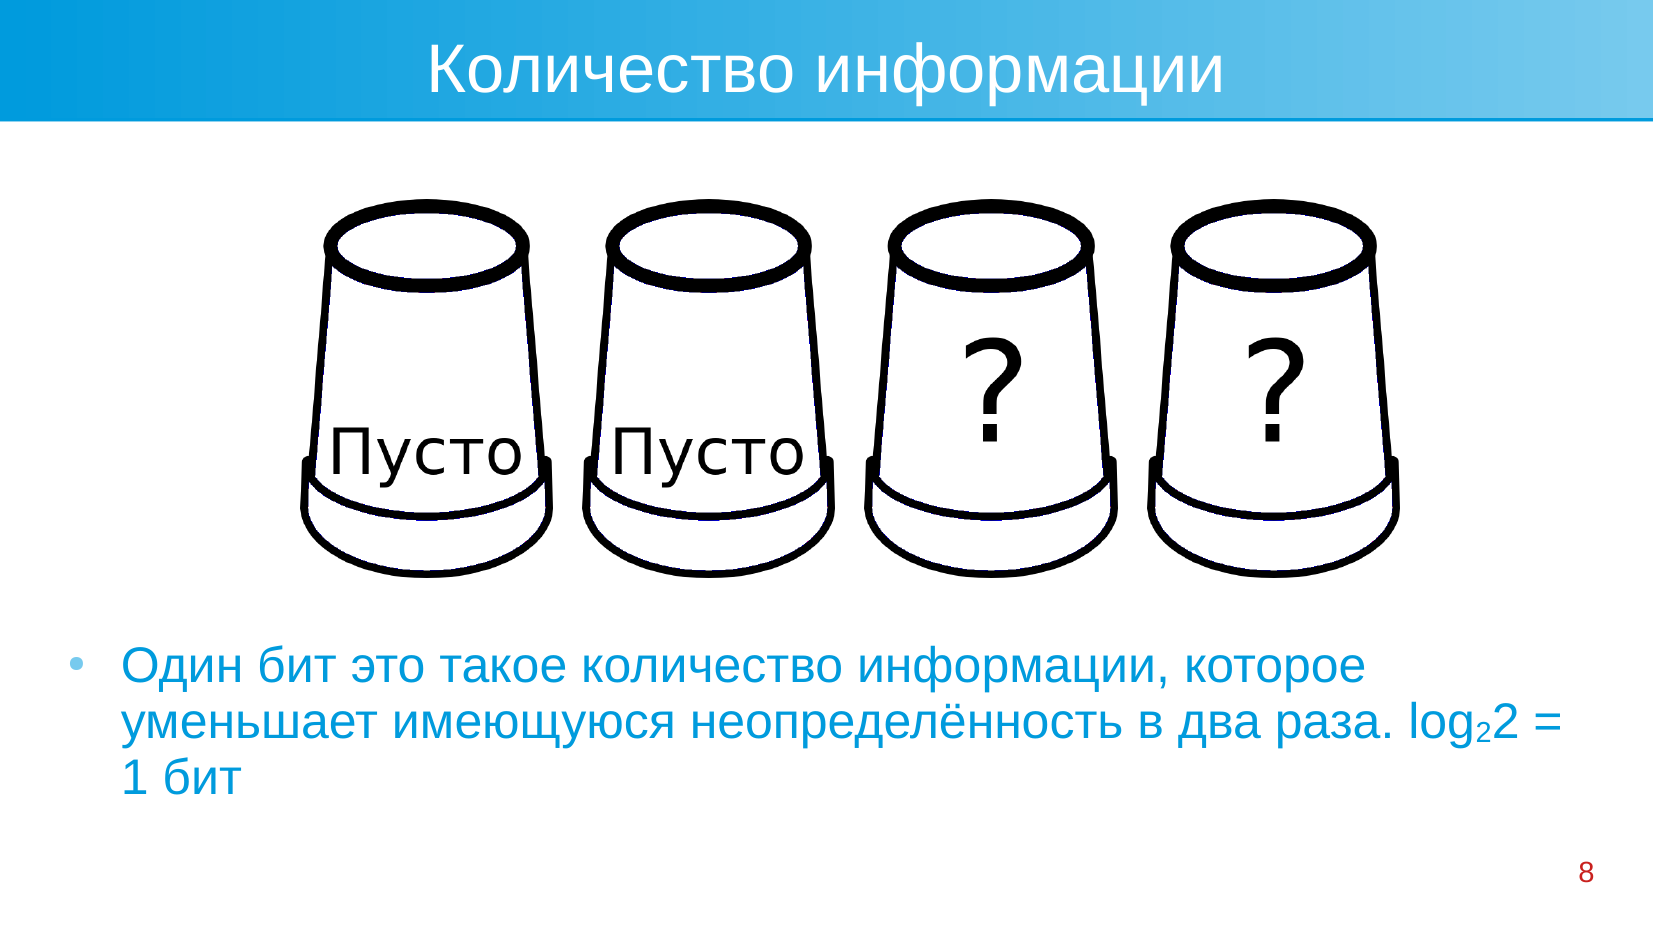

# Количество информации
Один бит это такое количество информации, которое уменьшает имеющуюся неопределённость в два раза. log22 = 1 бит
8